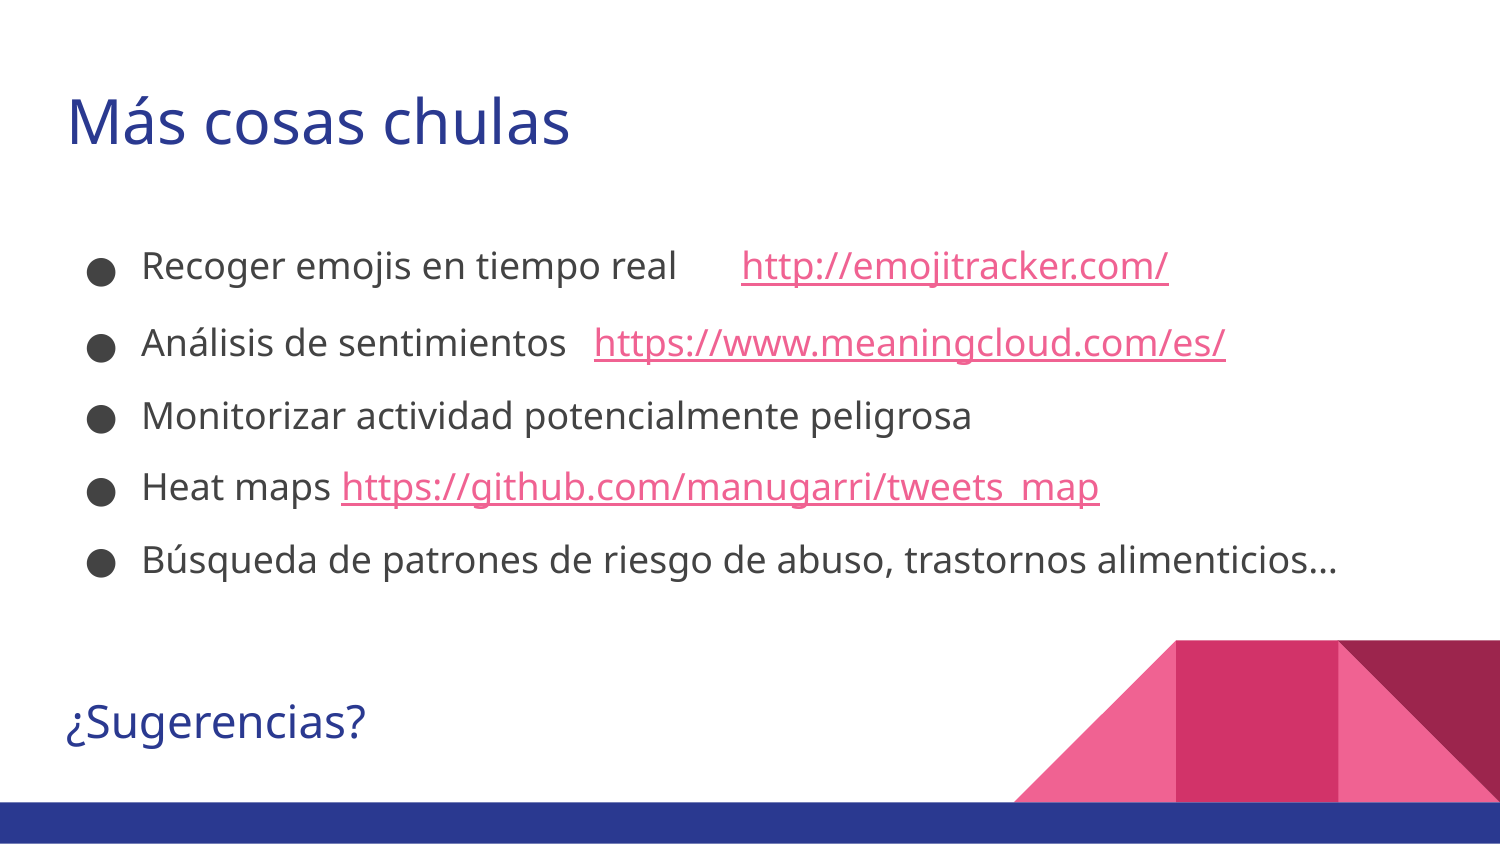

# Más cosas chulas
Recoger emojis en tiempo real	 http://emojitracker.com/
Análisis de sentimientos	 https://www.meaningcloud.com/es/
Monitorizar actividad potencialmente peligrosa
Heat maps https://github.com/manugarri/tweets_map
Búsqueda de patrones de riesgo de abuso, trastornos alimenticios…
¿Sugerencias?